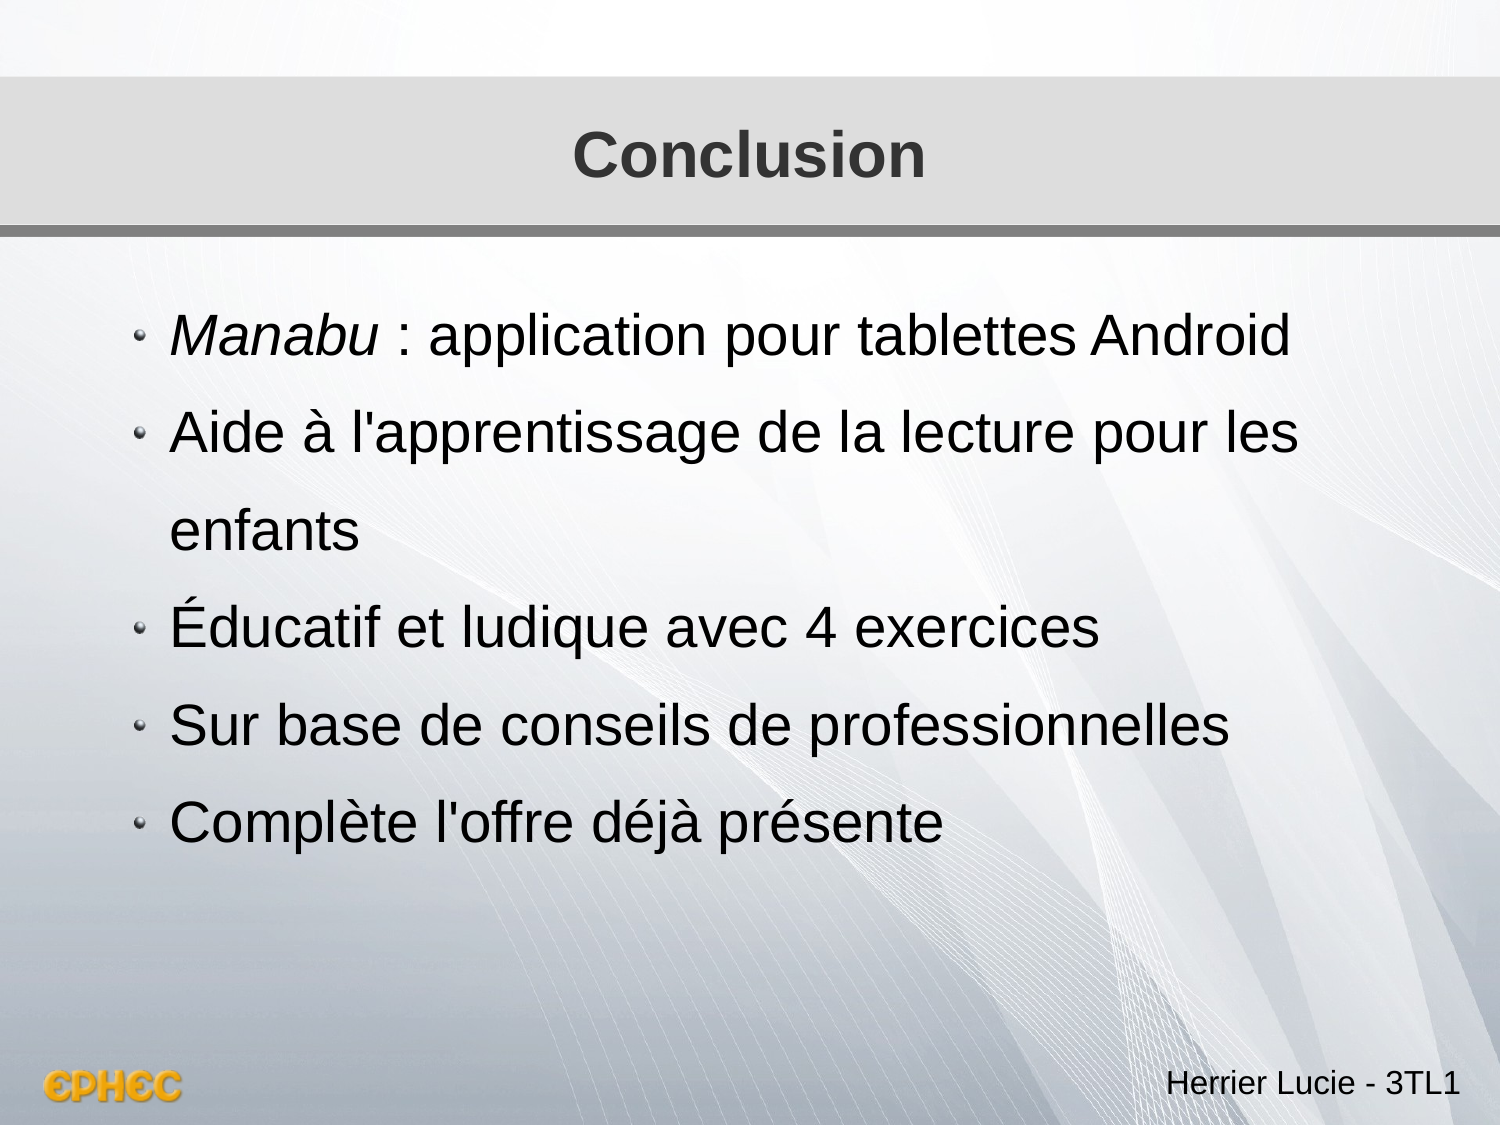

# Conclusion
Manabu : application pour tablettes Android
Aide à l'apprentissage de la lecture pour les enfants
Éducatif et ludique avec 4 exercices
Sur base de conseils de professionnelles
Complète l'offre déjà présente
Herrier Lucie - 3TL1